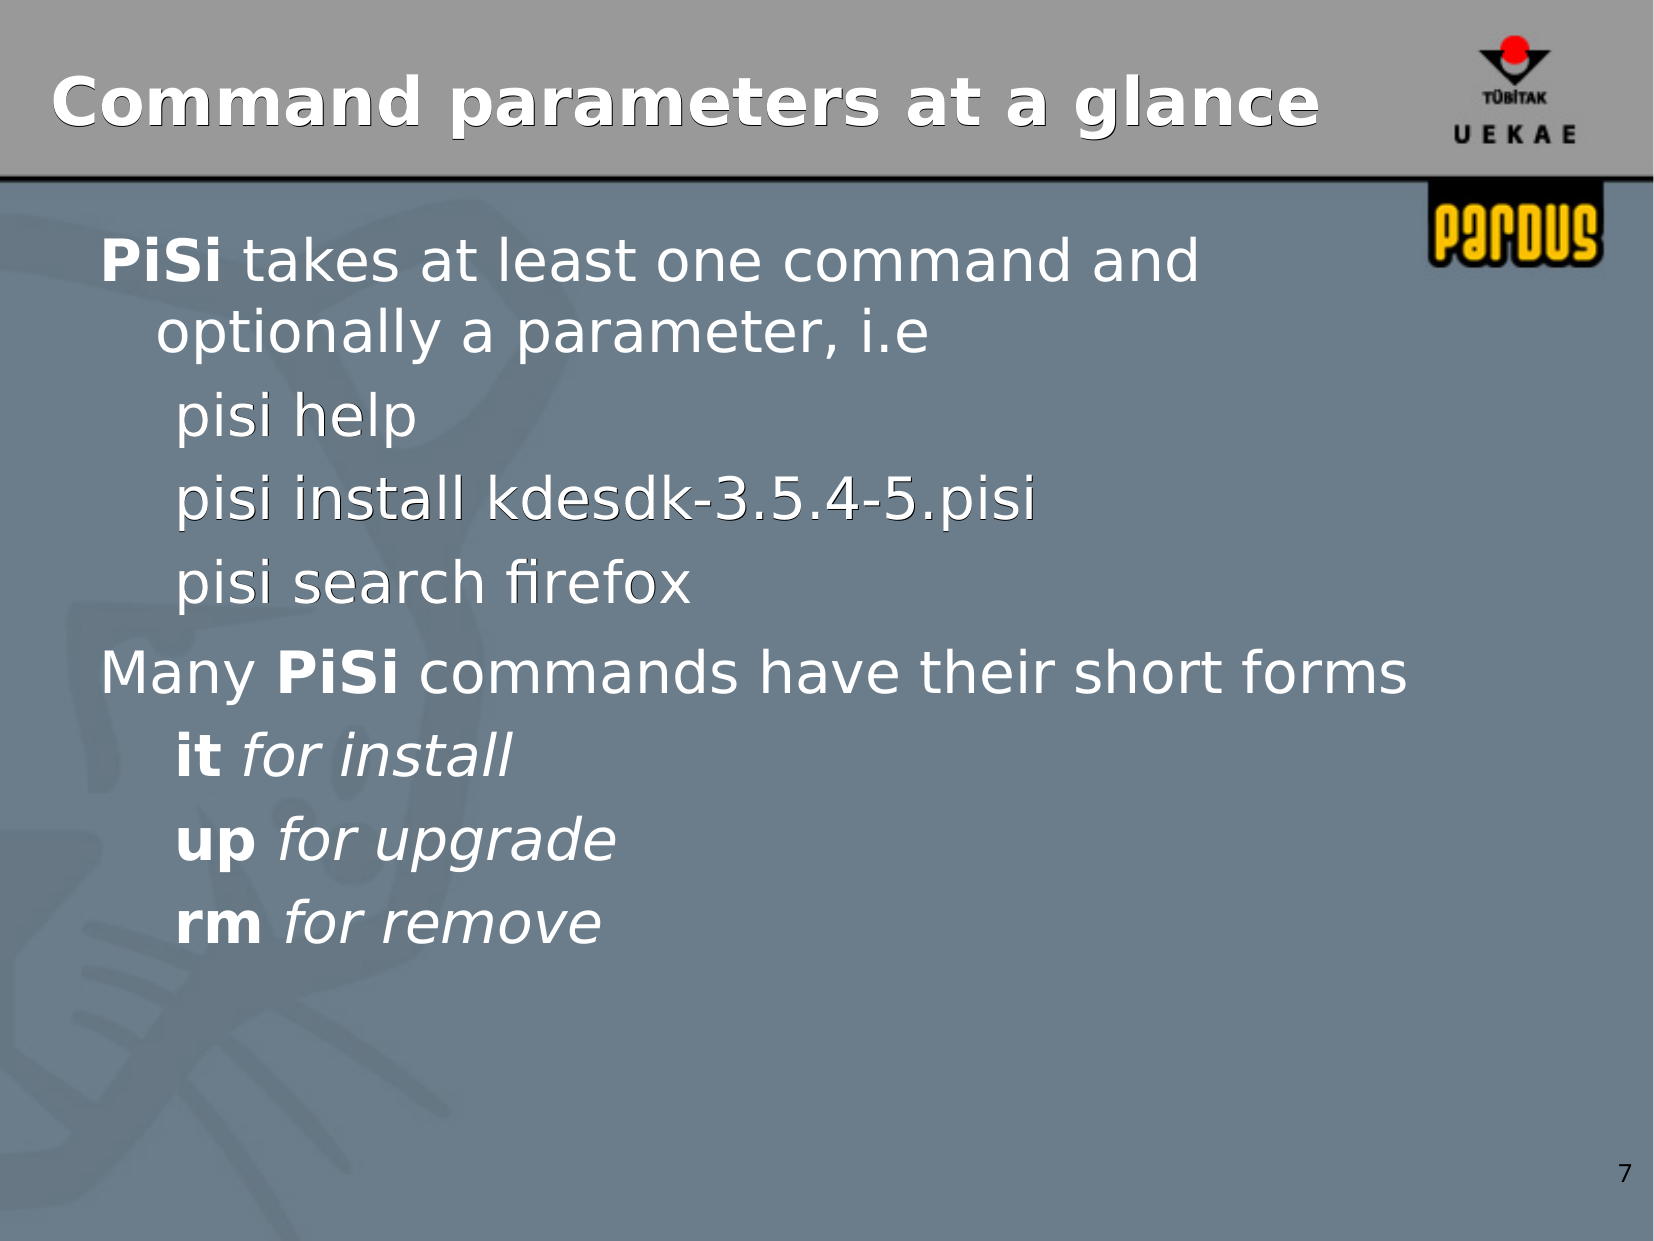

# Command parameters at a glance
PiSi takes at least one command and optionally a parameter, i.e
pisi help
pisi install kdesdk-3.5.4-5.pisi
pisi search firefox
Many PiSi commands have their short forms
it for install
up for upgrade
rm for remove